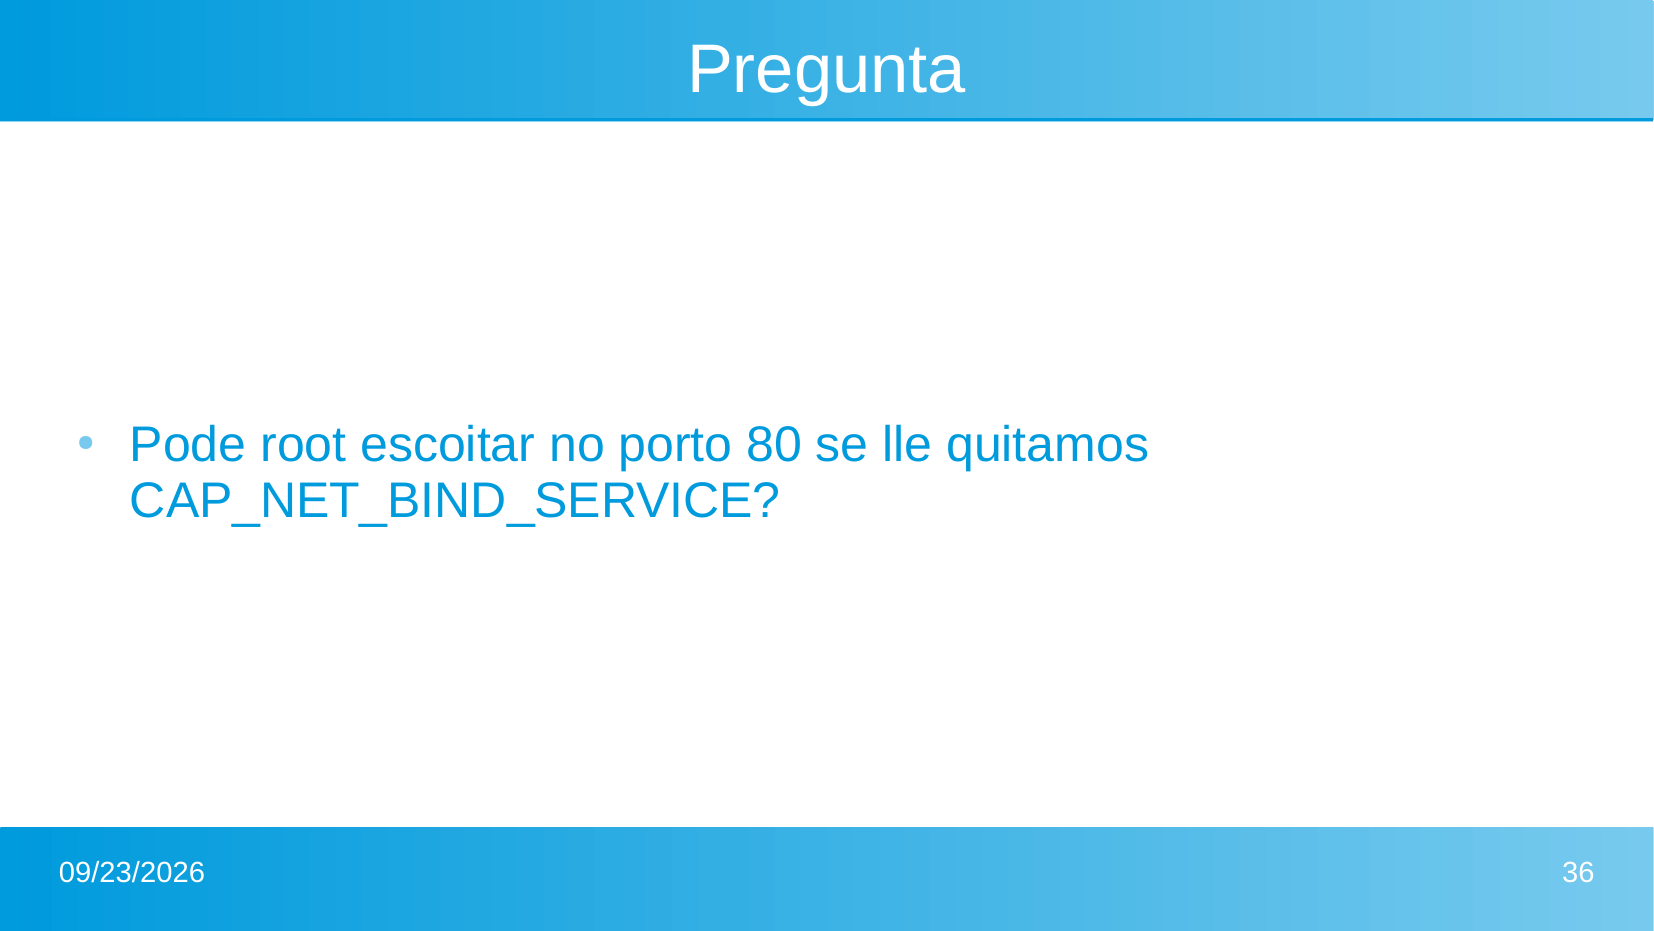

# Pregunta
Pode root escoitar no porto 80 se lle quitamos CAP_NET_BIND_SERVICE?
36